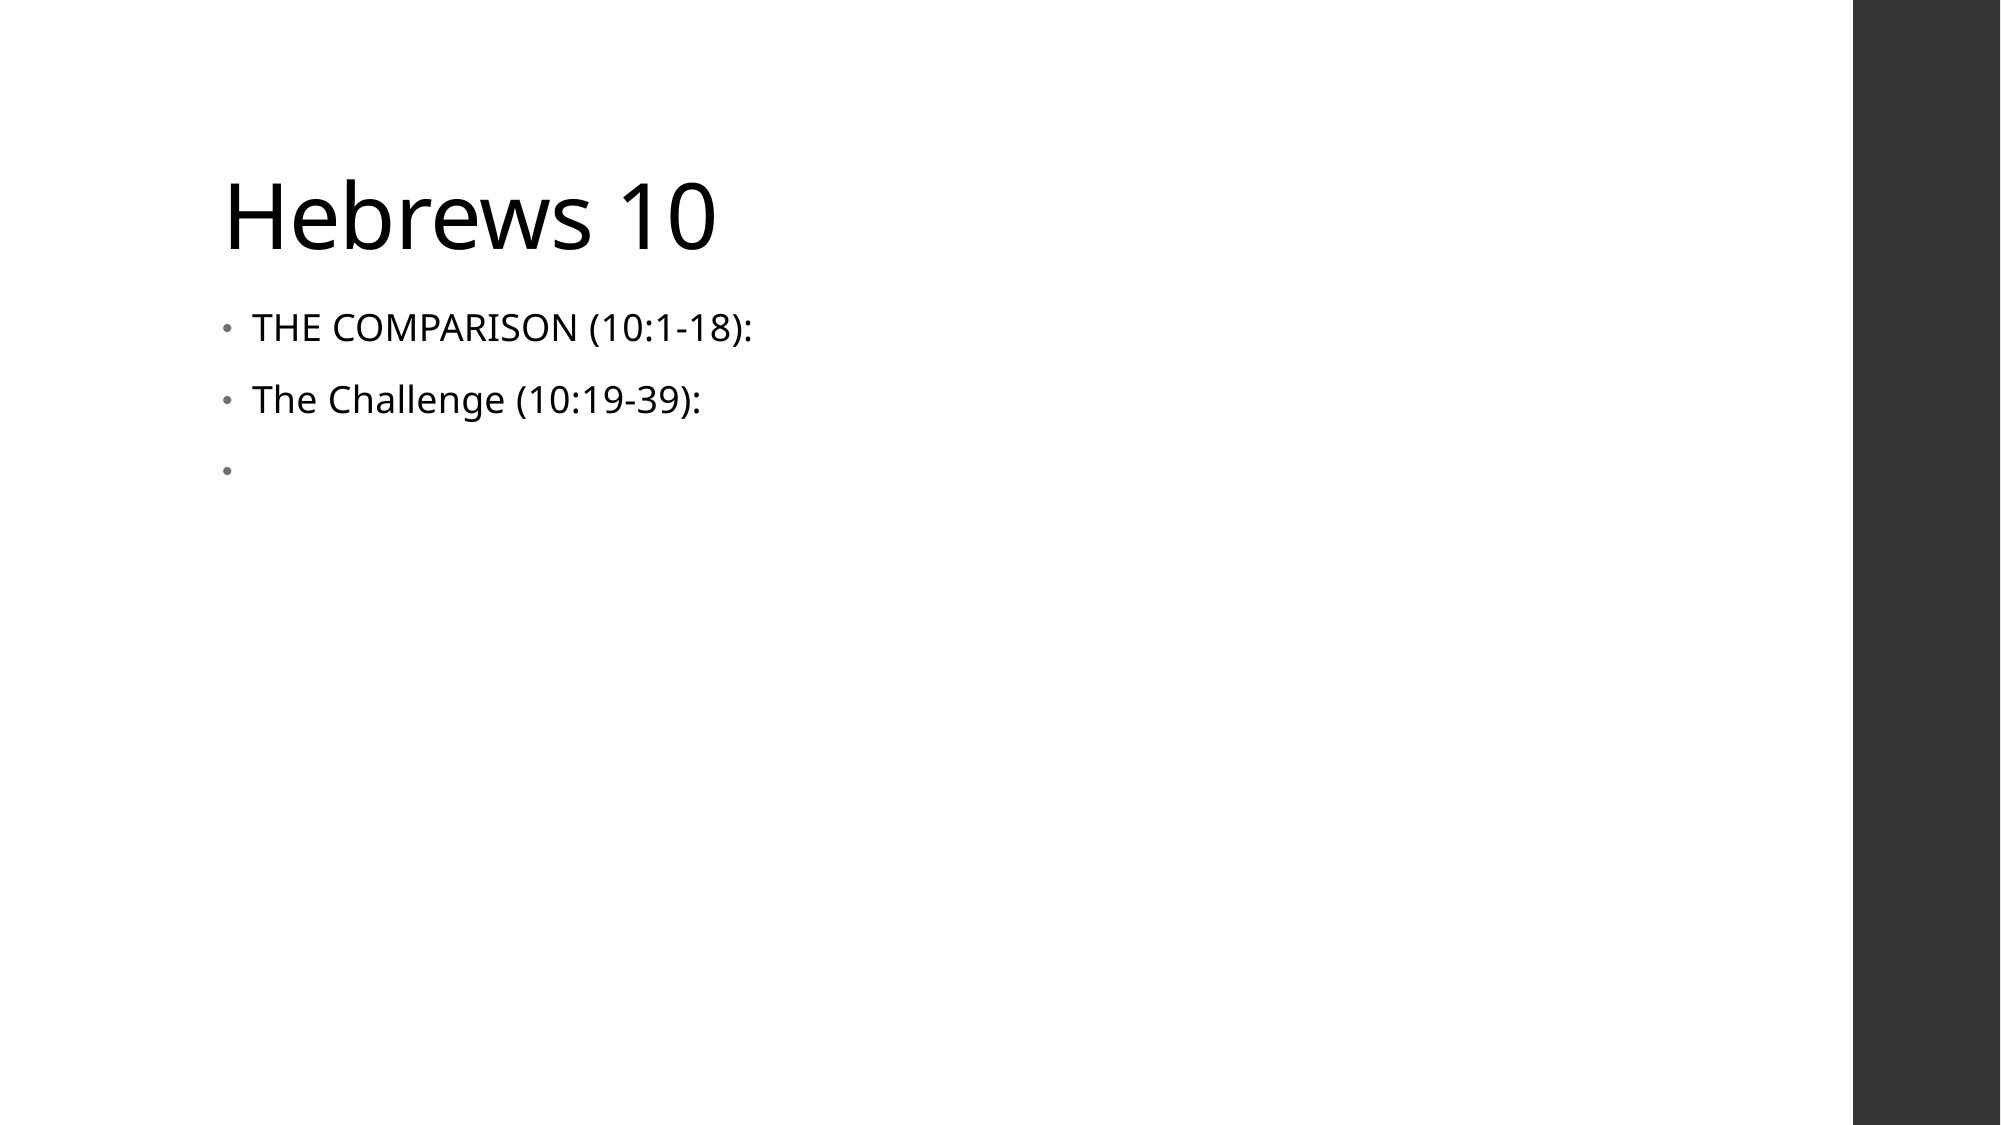

# Hebrews 10
THE COMPARISON (10:1-18):
The Challenge (10:19-39):